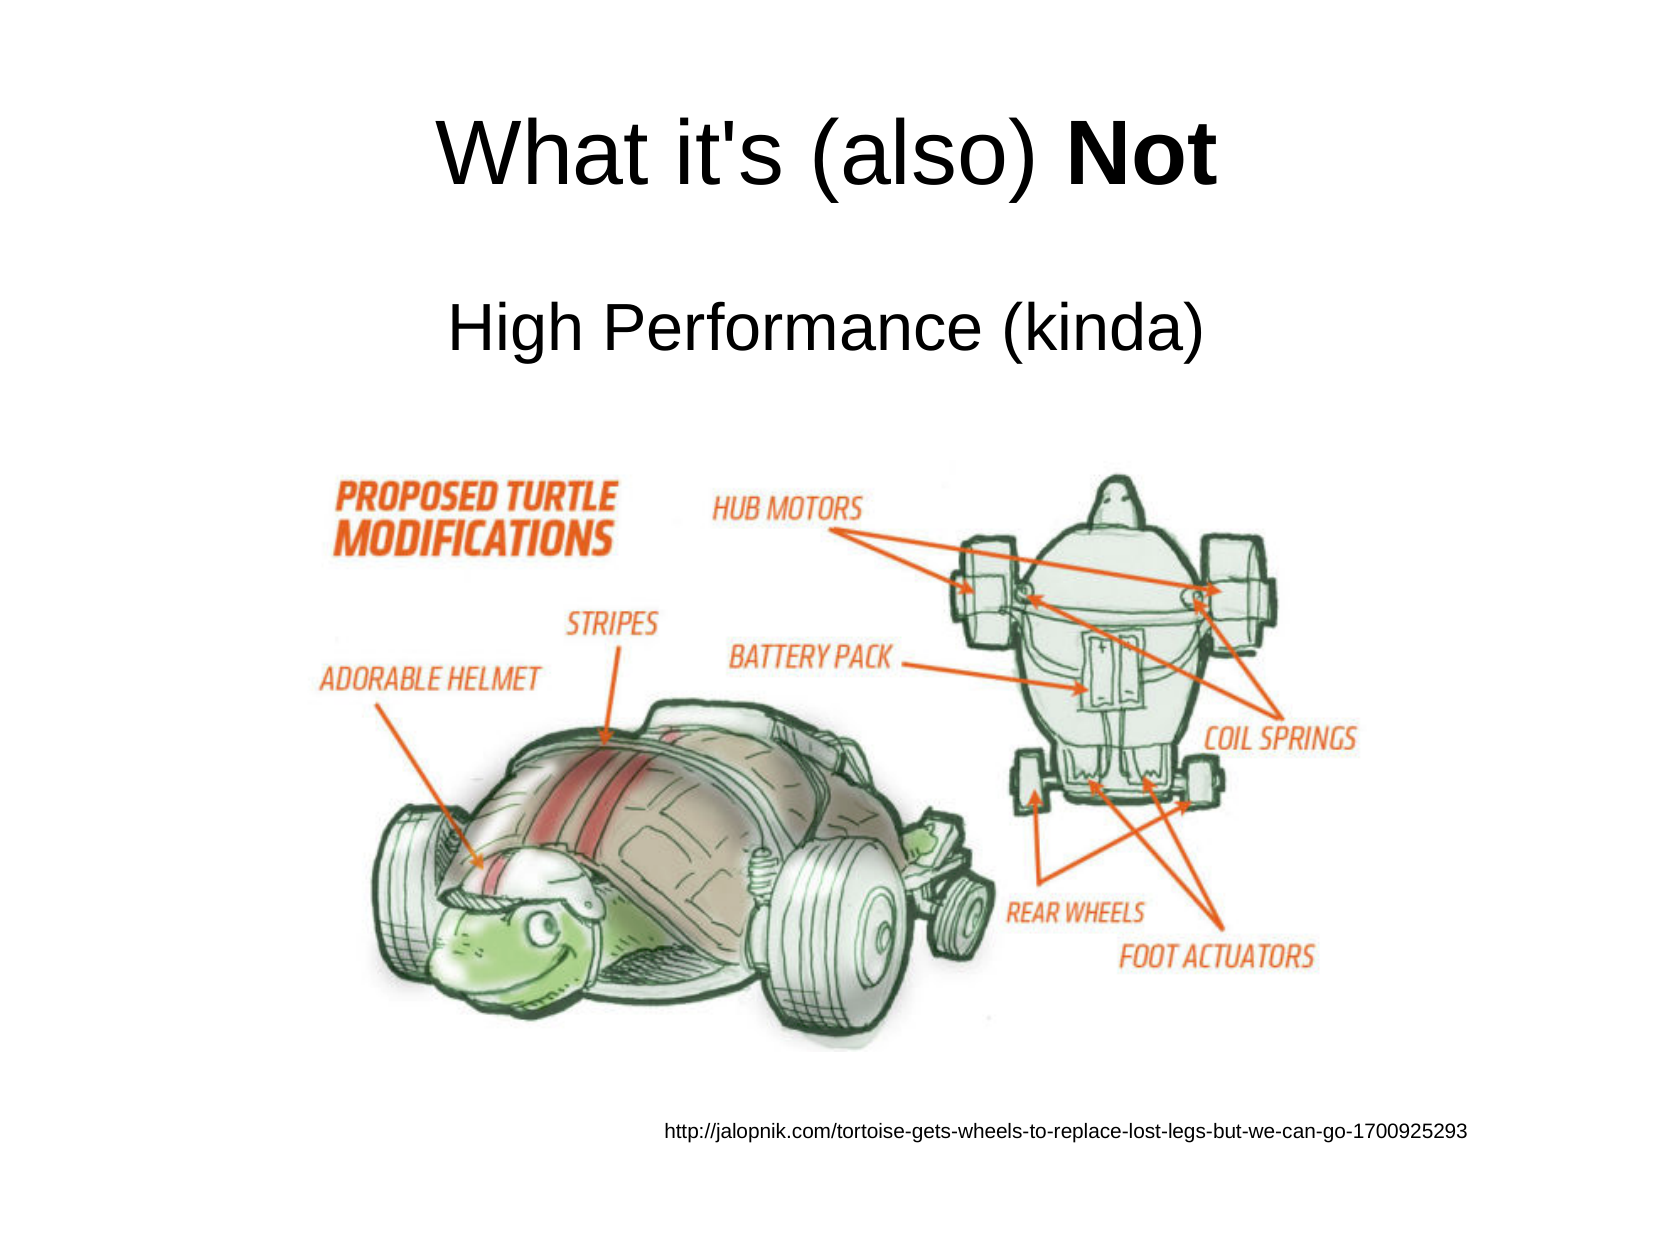

# What it's (also) Not
High Performance (kinda)
http://jalopnik.com/tortoise-gets-wheels-to-replace-lost-legs-but-we-can-go-1700925293